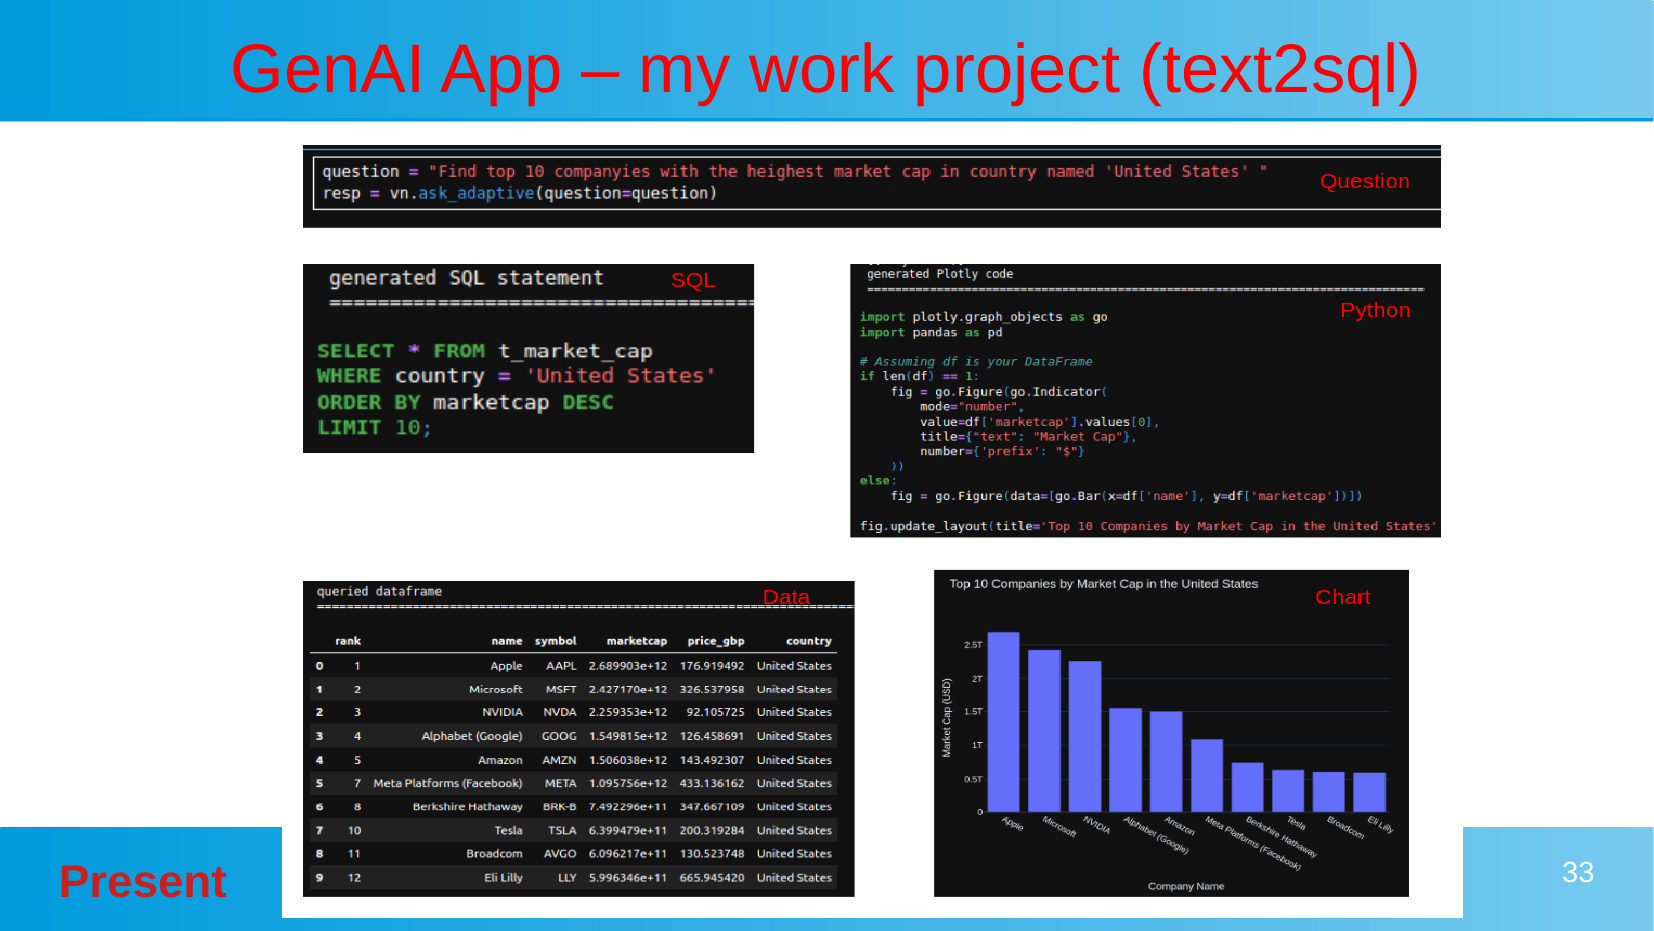

# GenAI App – my work project (text2sql)
33